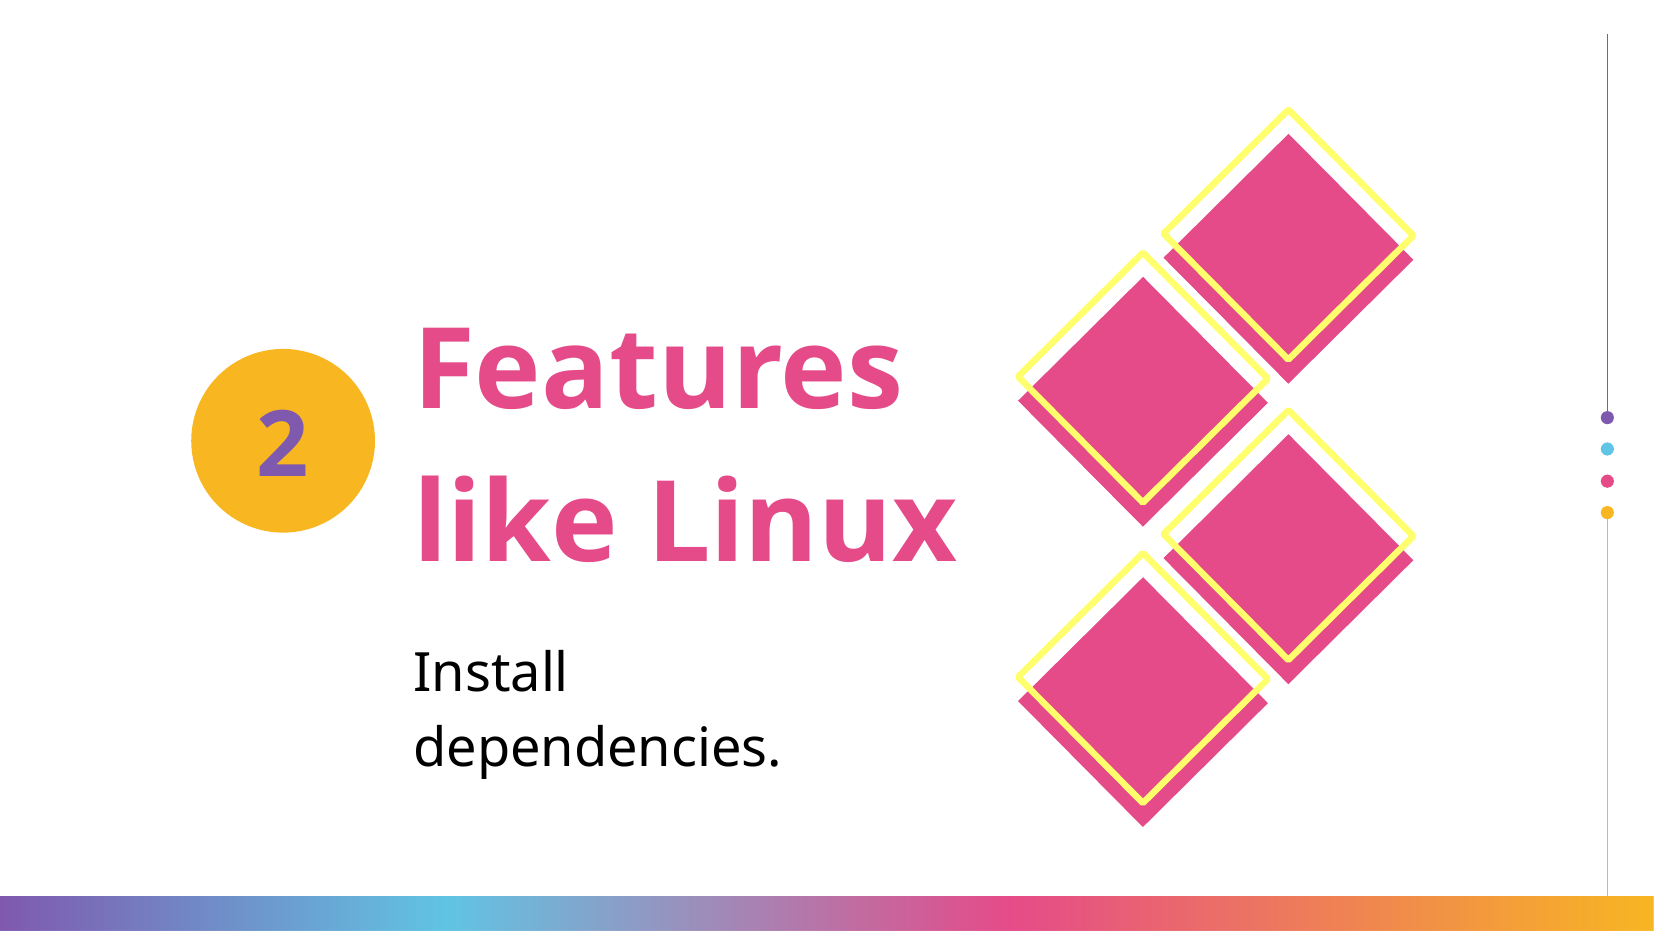

# Features like Linux
2
Install dependencies.